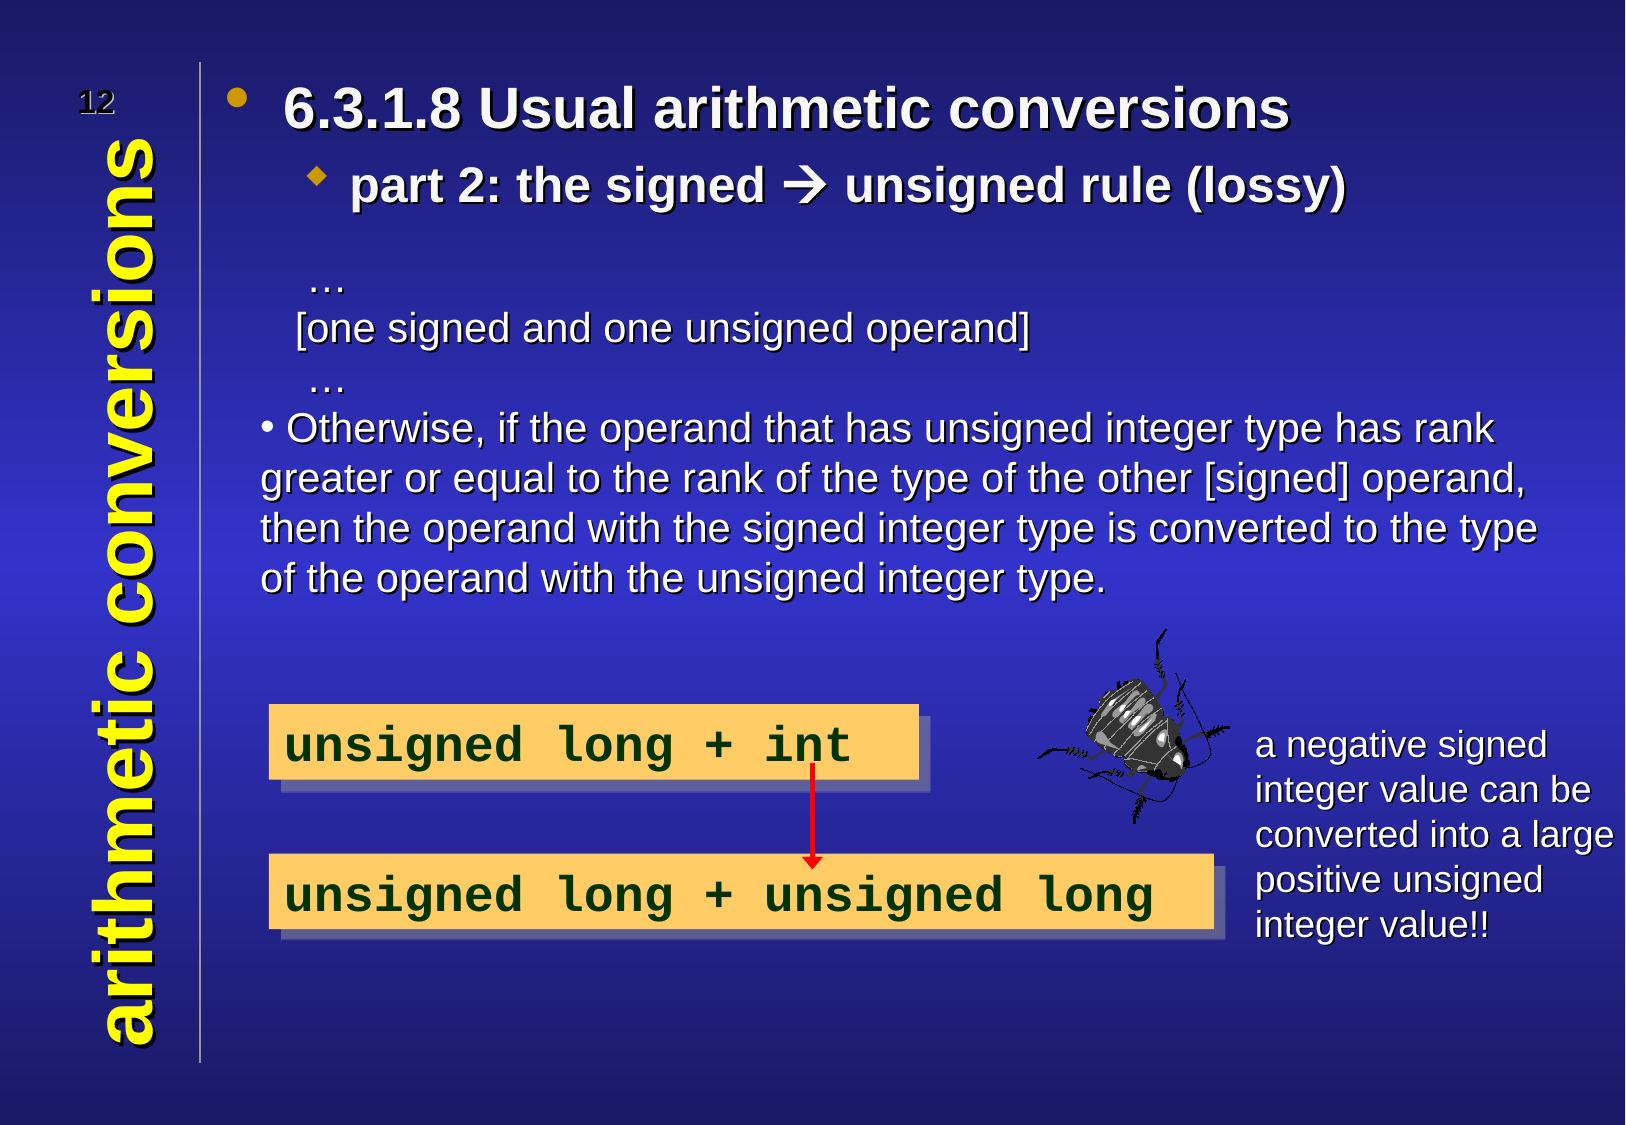

12
6.3.1.8 Usual arithmetic conversions
part 2: the signed  unsigned rule (lossy)
 …
 [one signed and one unsigned operand]
 …
 Otherwise, if the operand that has unsigned integer type has rank greater or equal to the rank of the type of the other [signed] operand, then the operand with the signed integer type is converted to the type of the operand with the unsigned integer type.
# arithmetic conversions
unsigned long + int
a negative signed integer value can be converted into a large positive unsigned integer value!!
unsigned long + unsigned long